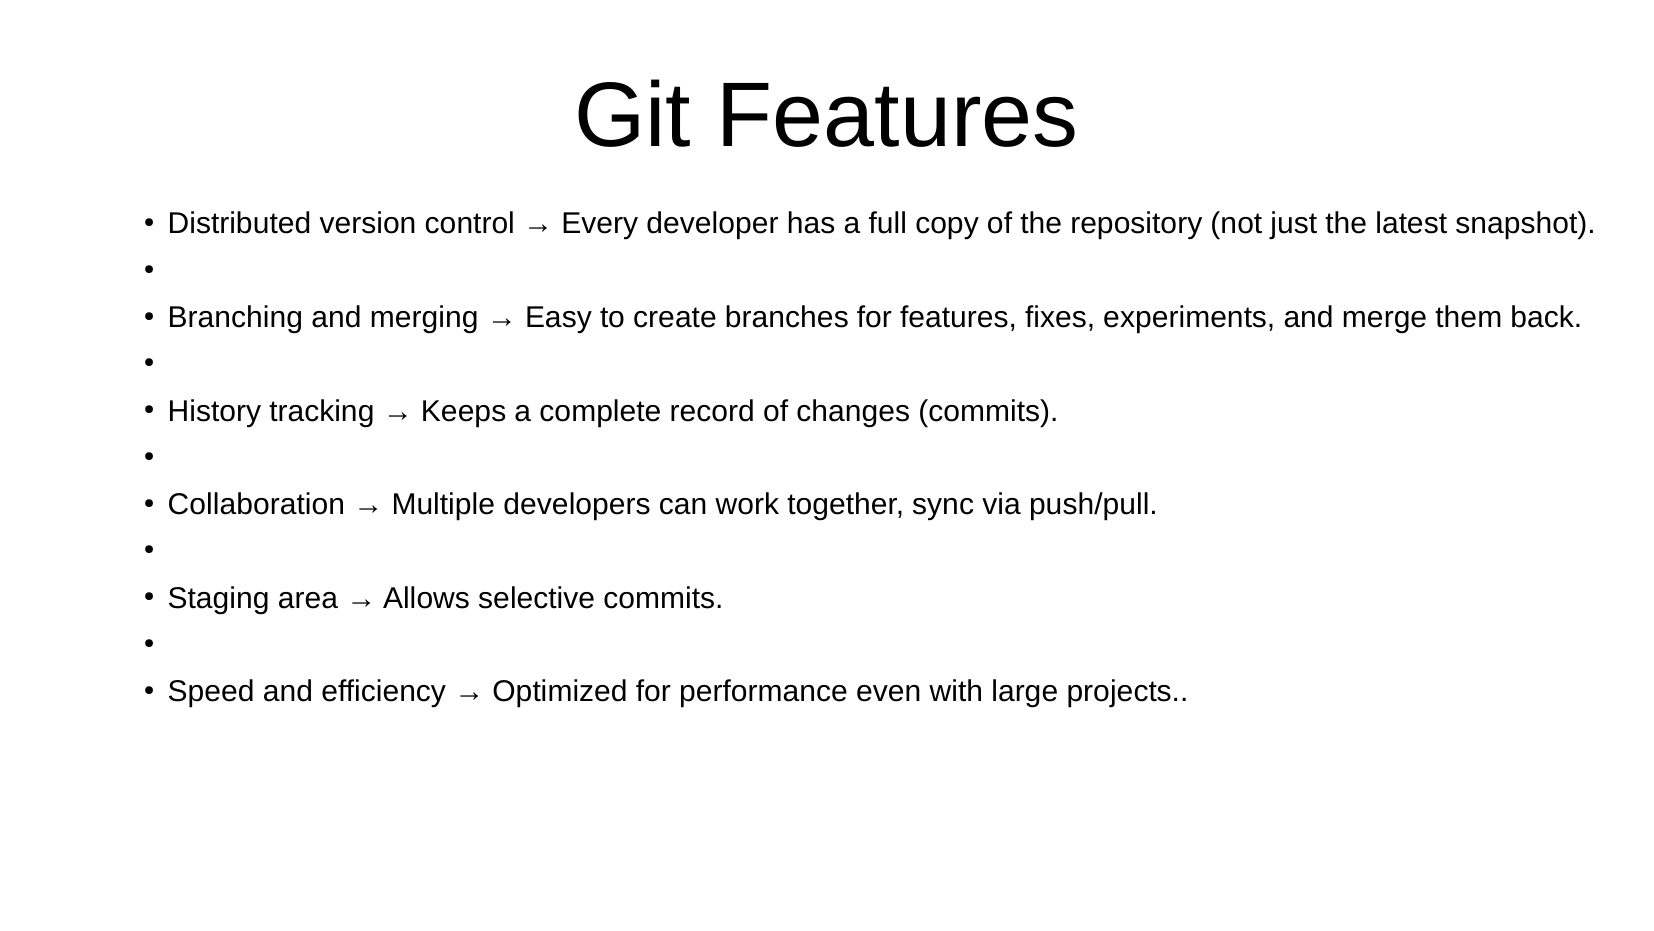

# Git Features
Distributed version control → Every developer has a full copy of the repository (not just the latest snapshot).
Branching and merging → Easy to create branches for features, fixes, experiments, and merge them back.
History tracking → Keeps a complete record of changes (commits).
Collaboration → Multiple developers can work together, sync via push/pull.
Staging area → Allows selective commits.
Speed and efficiency → Optimized for performance even with large projects..